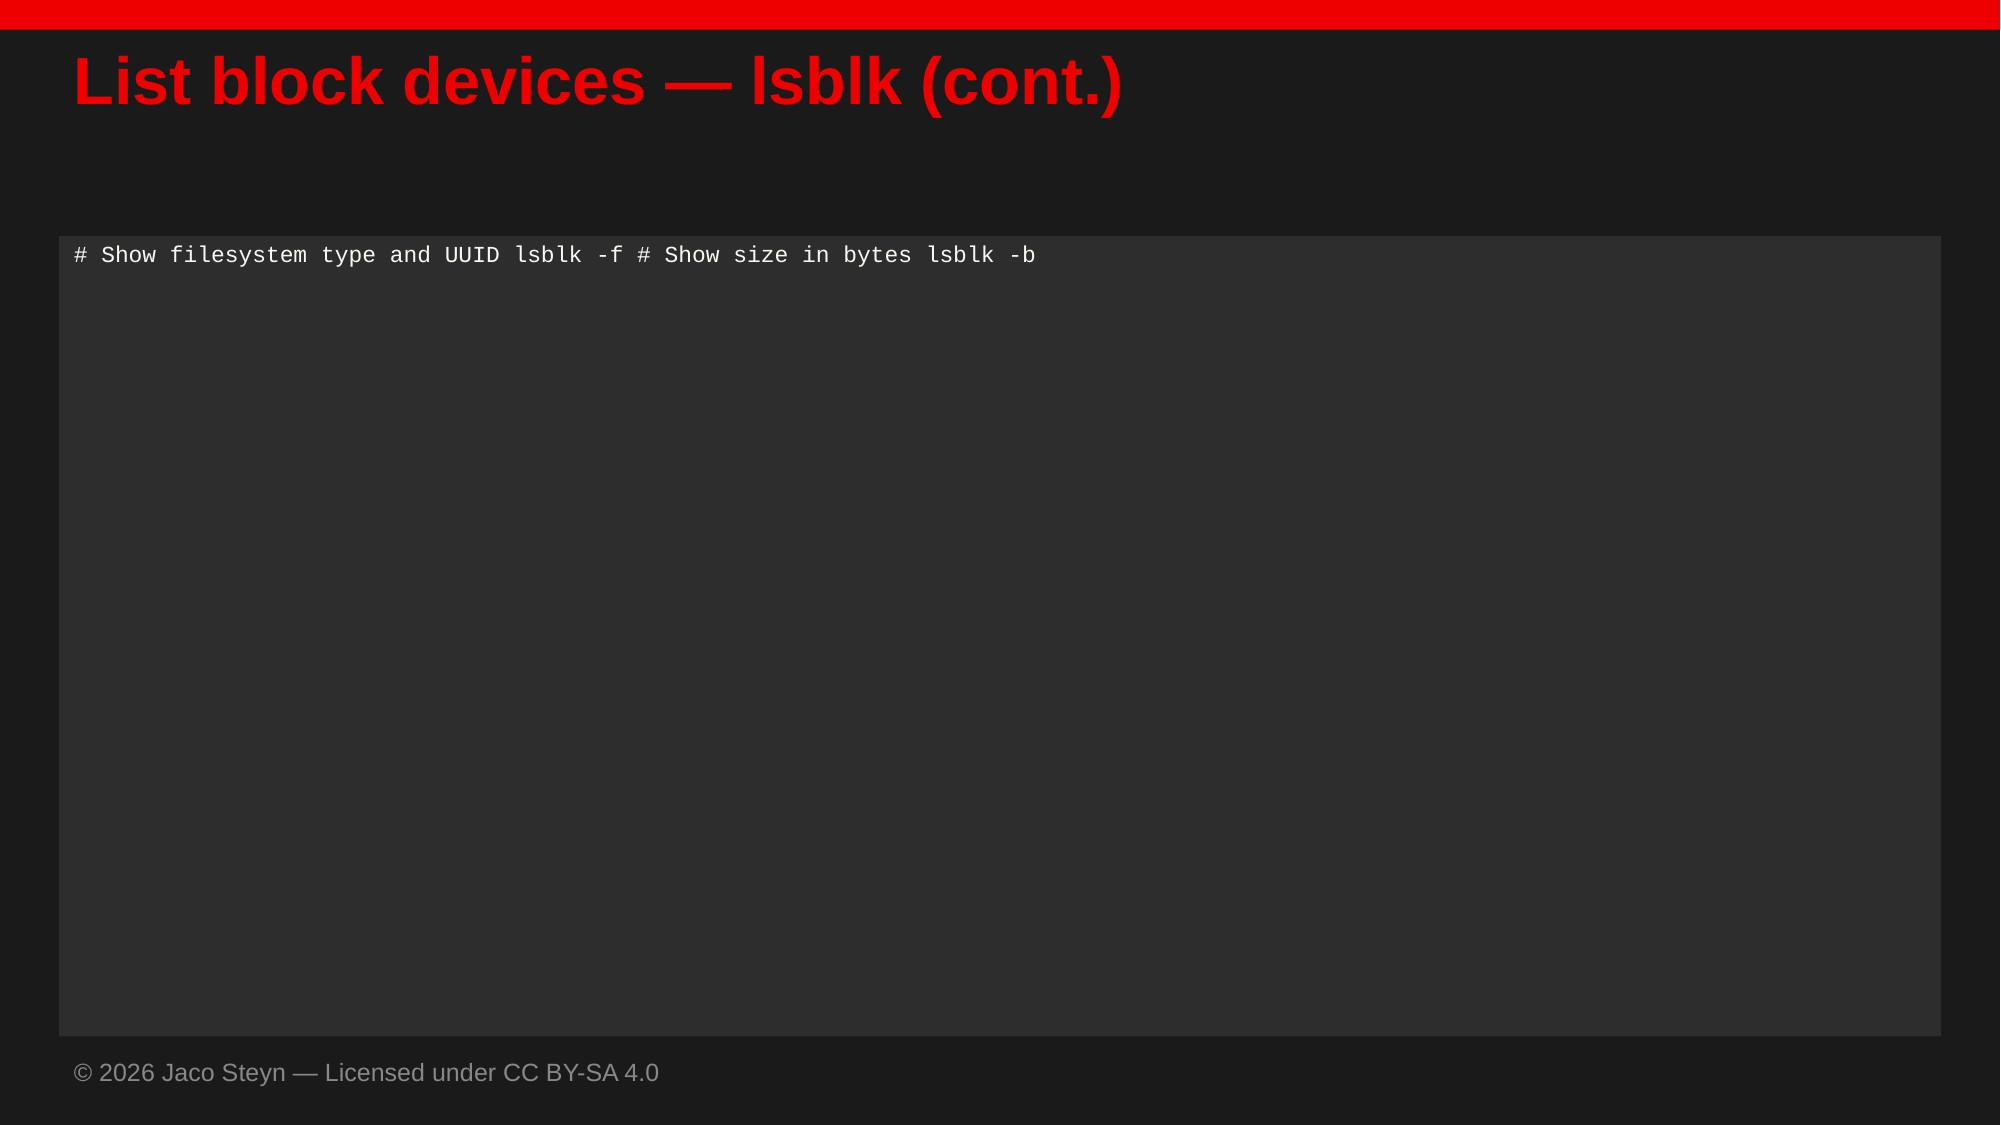

List block devices — lsblk (cont.)
# Show filesystem type and UUID lsblk -f # Show size in bytes lsblk -b
© 2026 Jaco Steyn — Licensed under CC BY-SA 4.0